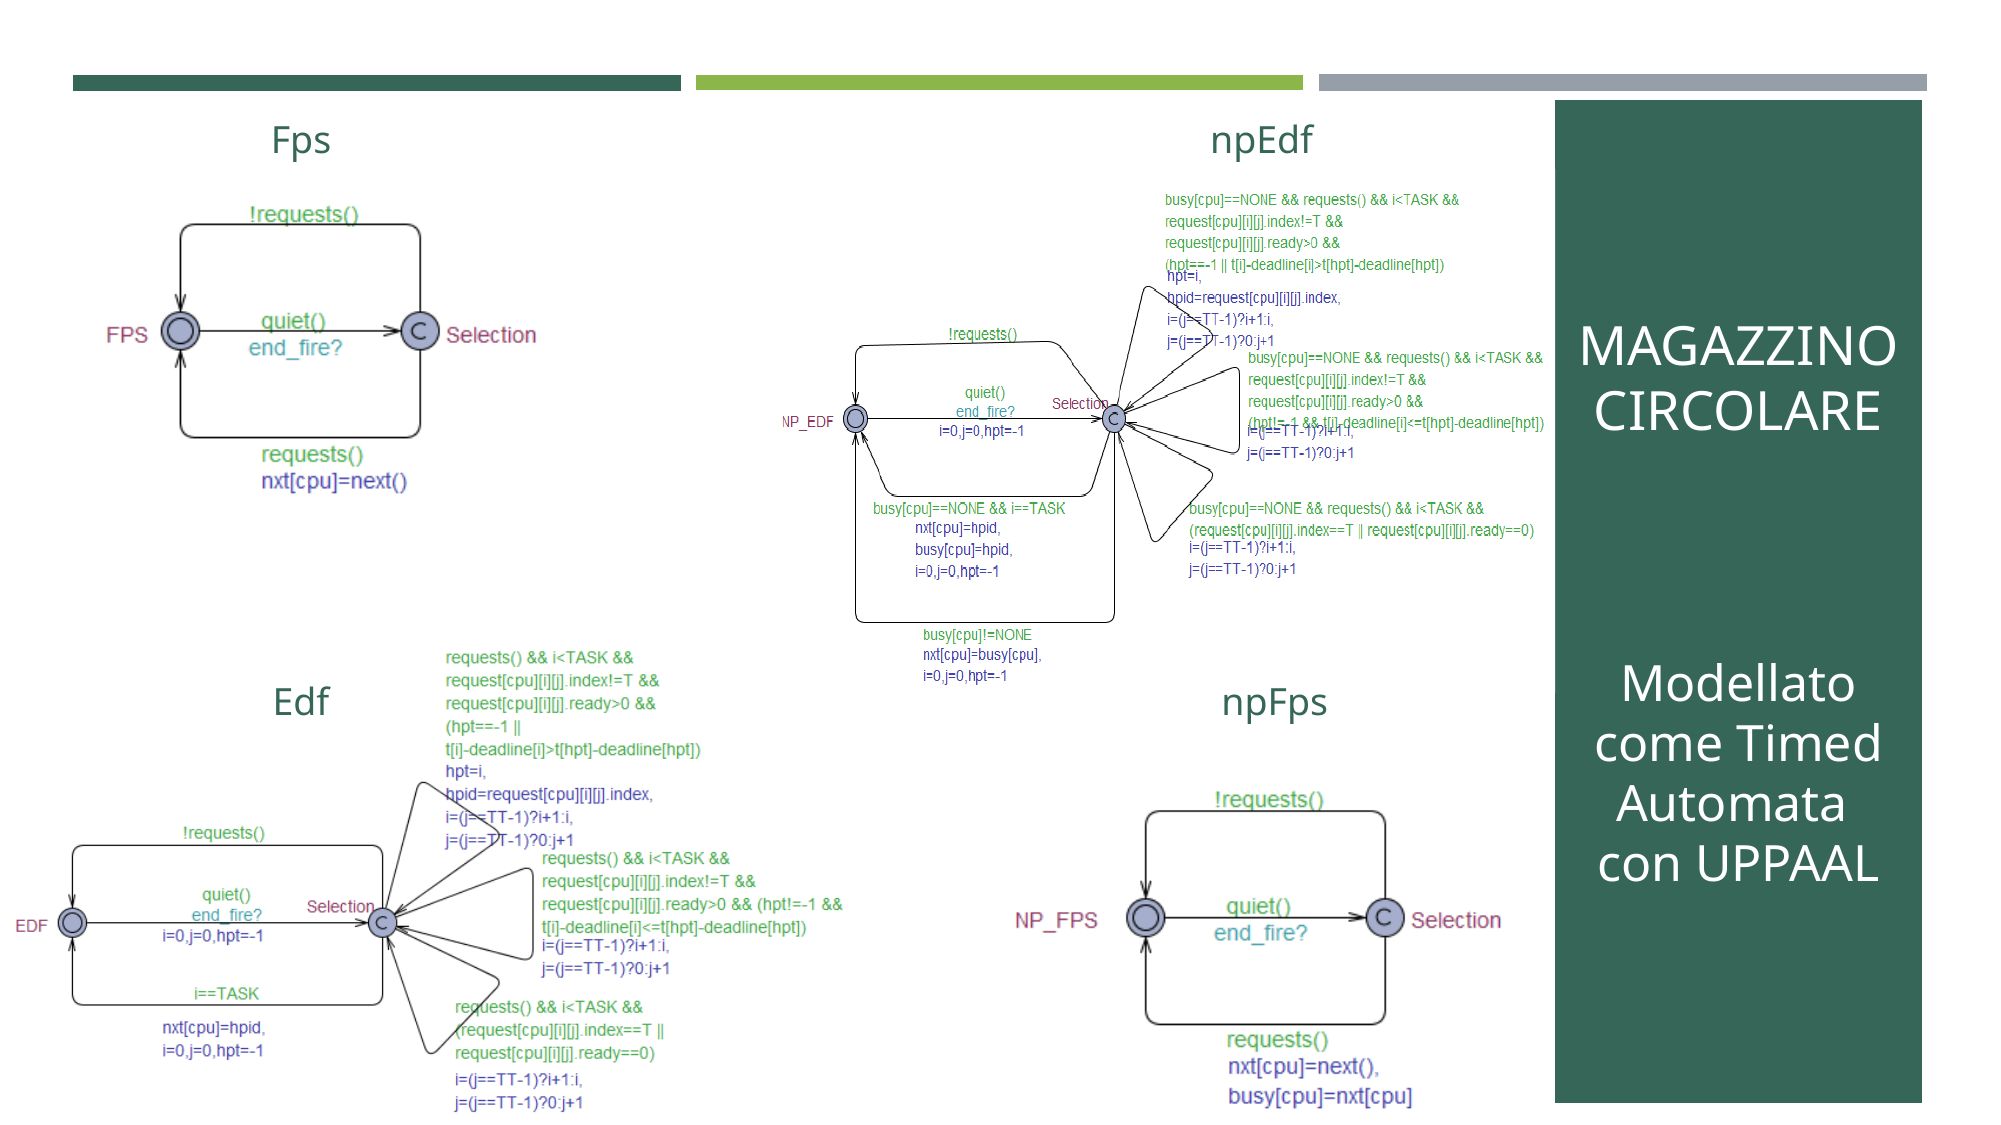

MAGAZZINO
CIRCOLARE
Modellato come Timed Automata
con UPPAAL
npEdf
Fps
Edf
npFps